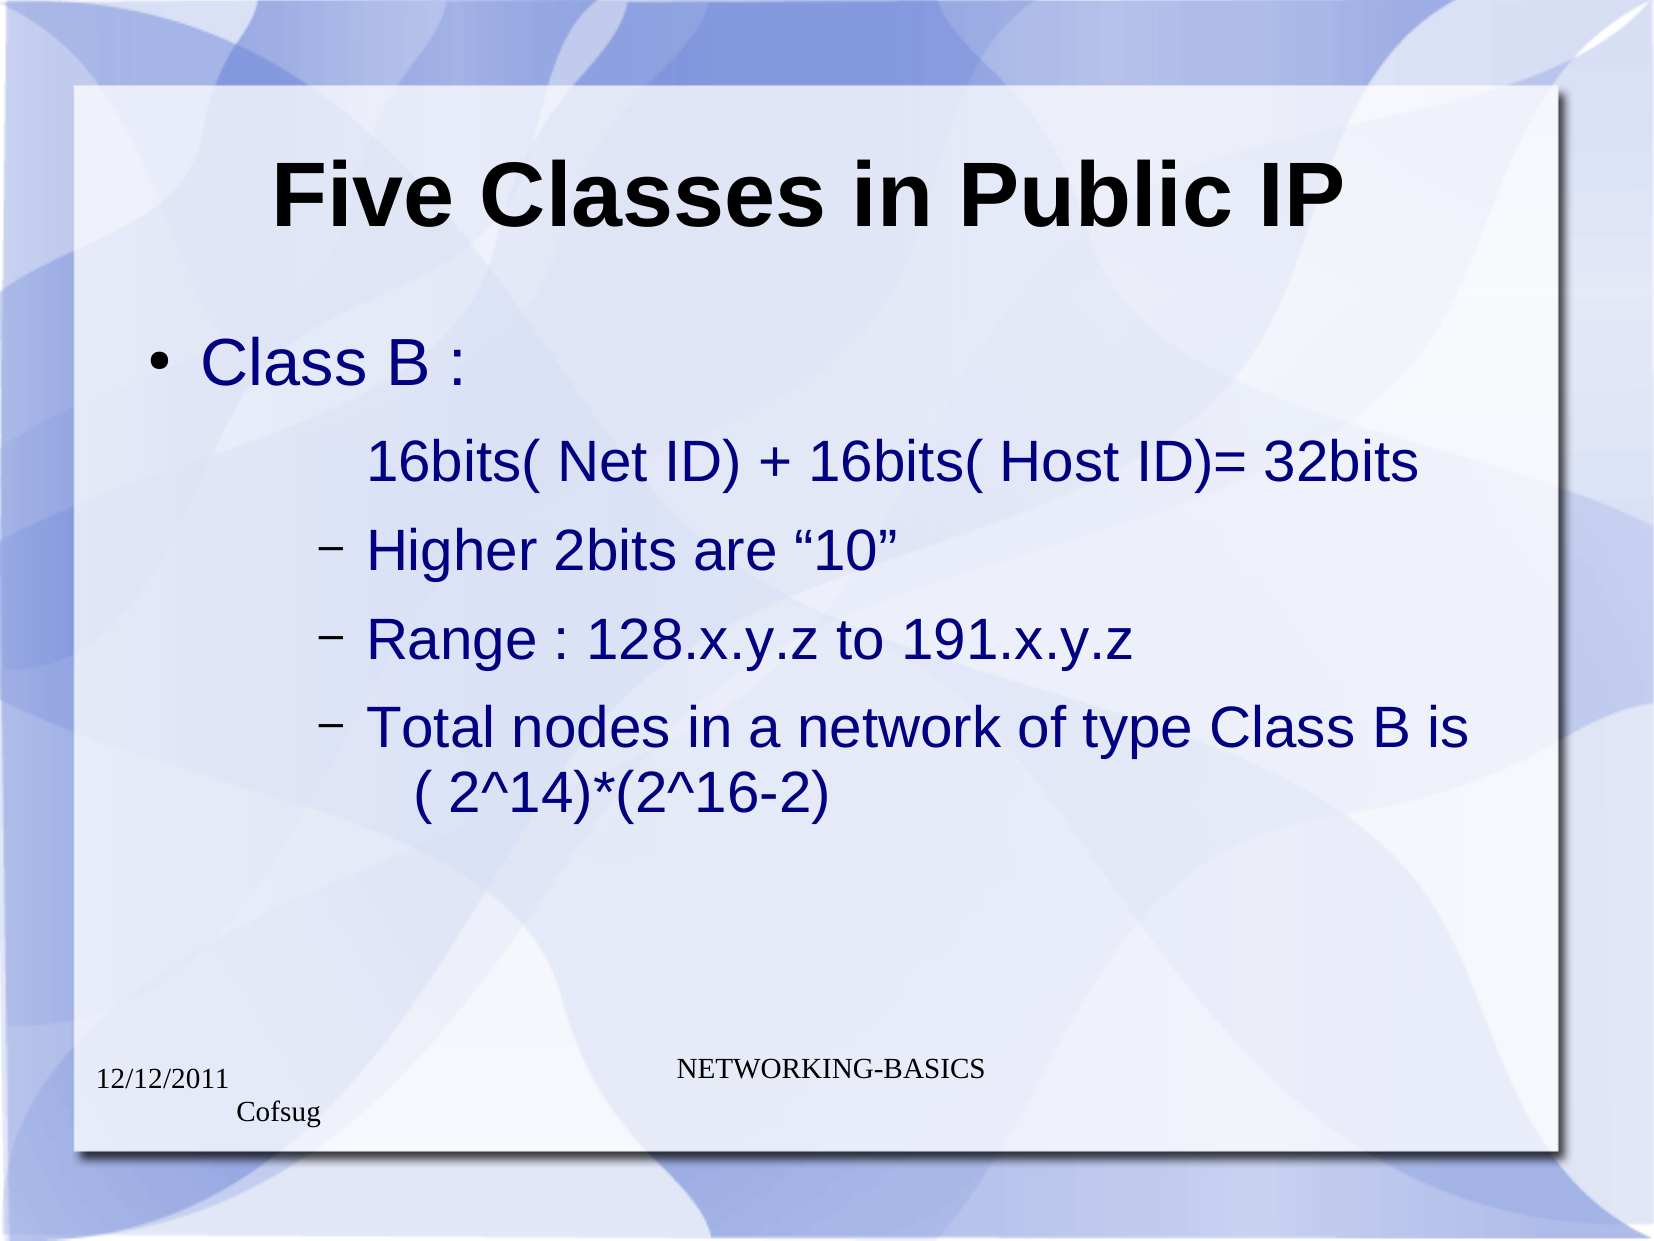

# Five Classes in Public IP
Class B :
16bits( Net ID) + 16bits( Host ID)= 32bits
Higher 2bits are “10”
Range : 128.x.y.z to 191.x.y.z
Total nodes in a network of type Class B is ( 2^14)*(2^16-2)